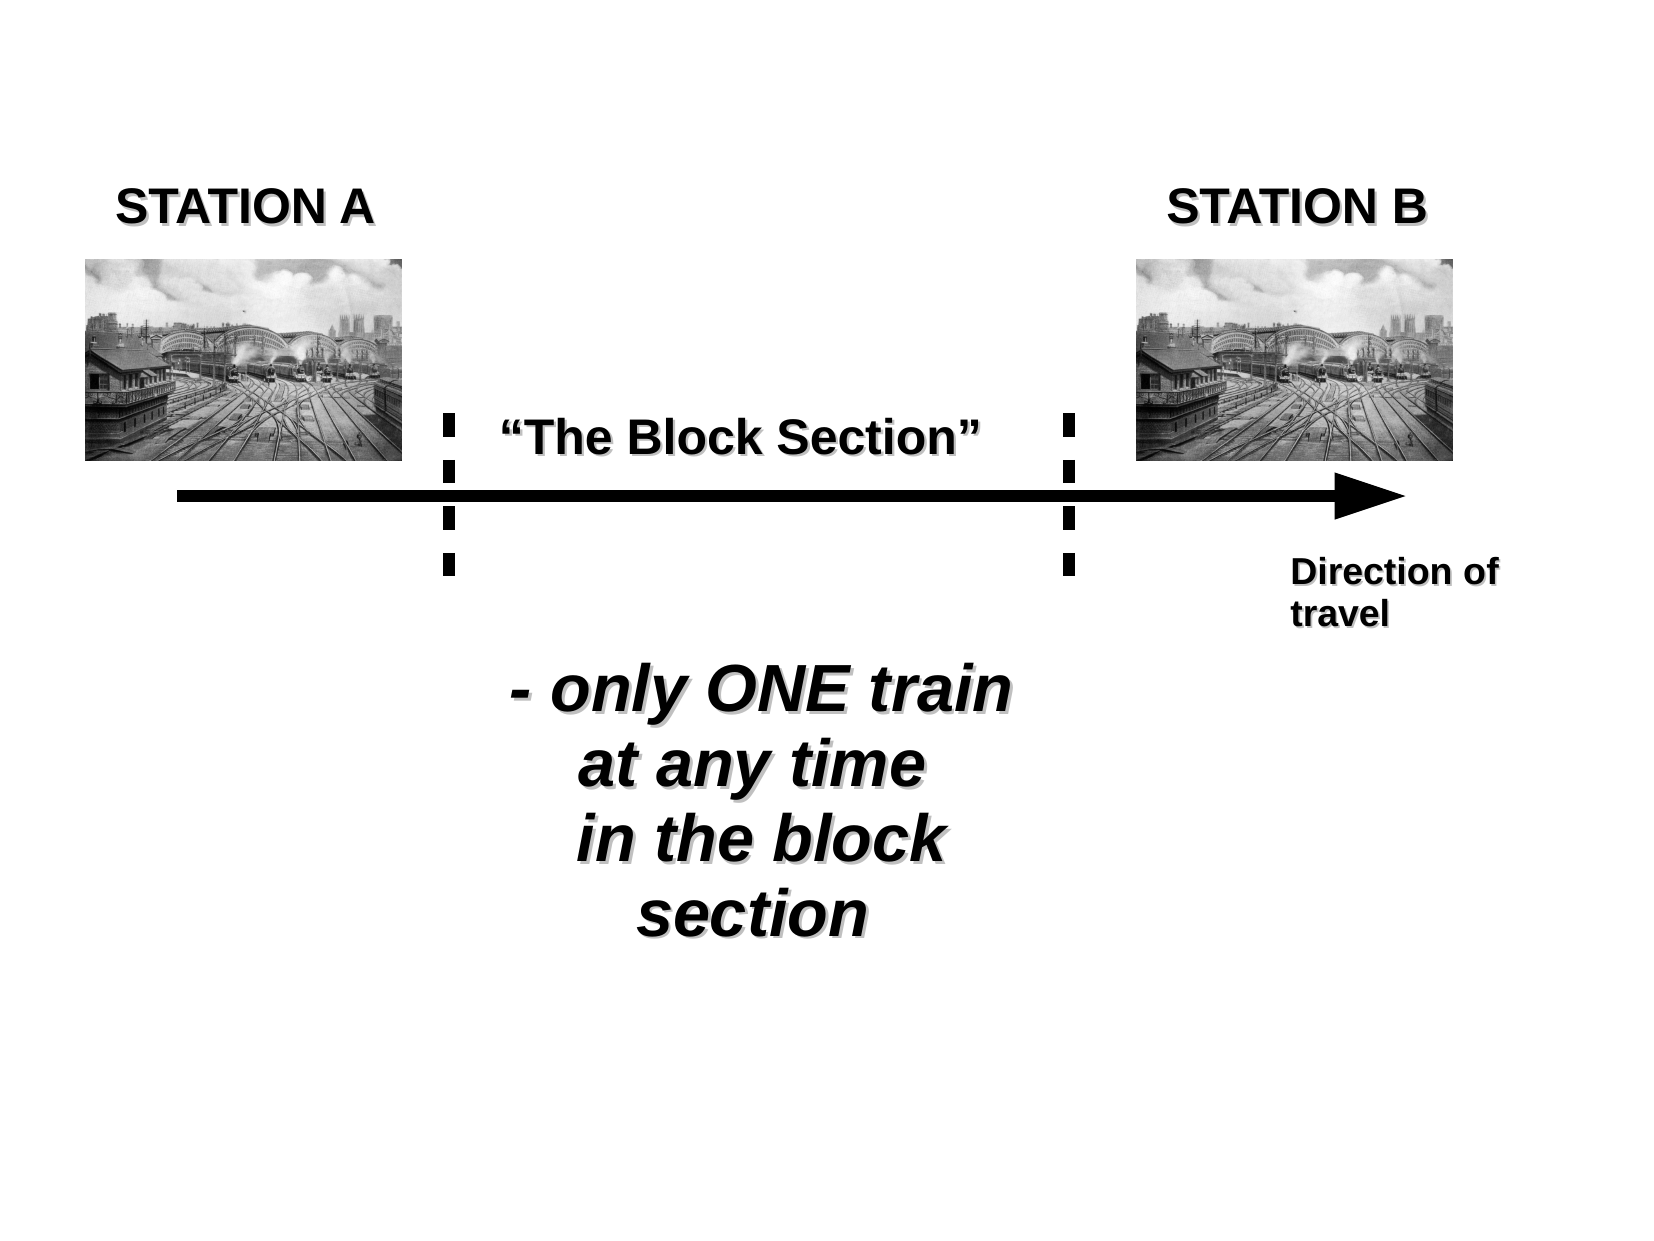

STATION A
STATION B
“The Block Section”
Direction of travel
 - only ONE train
at any time
in the block section